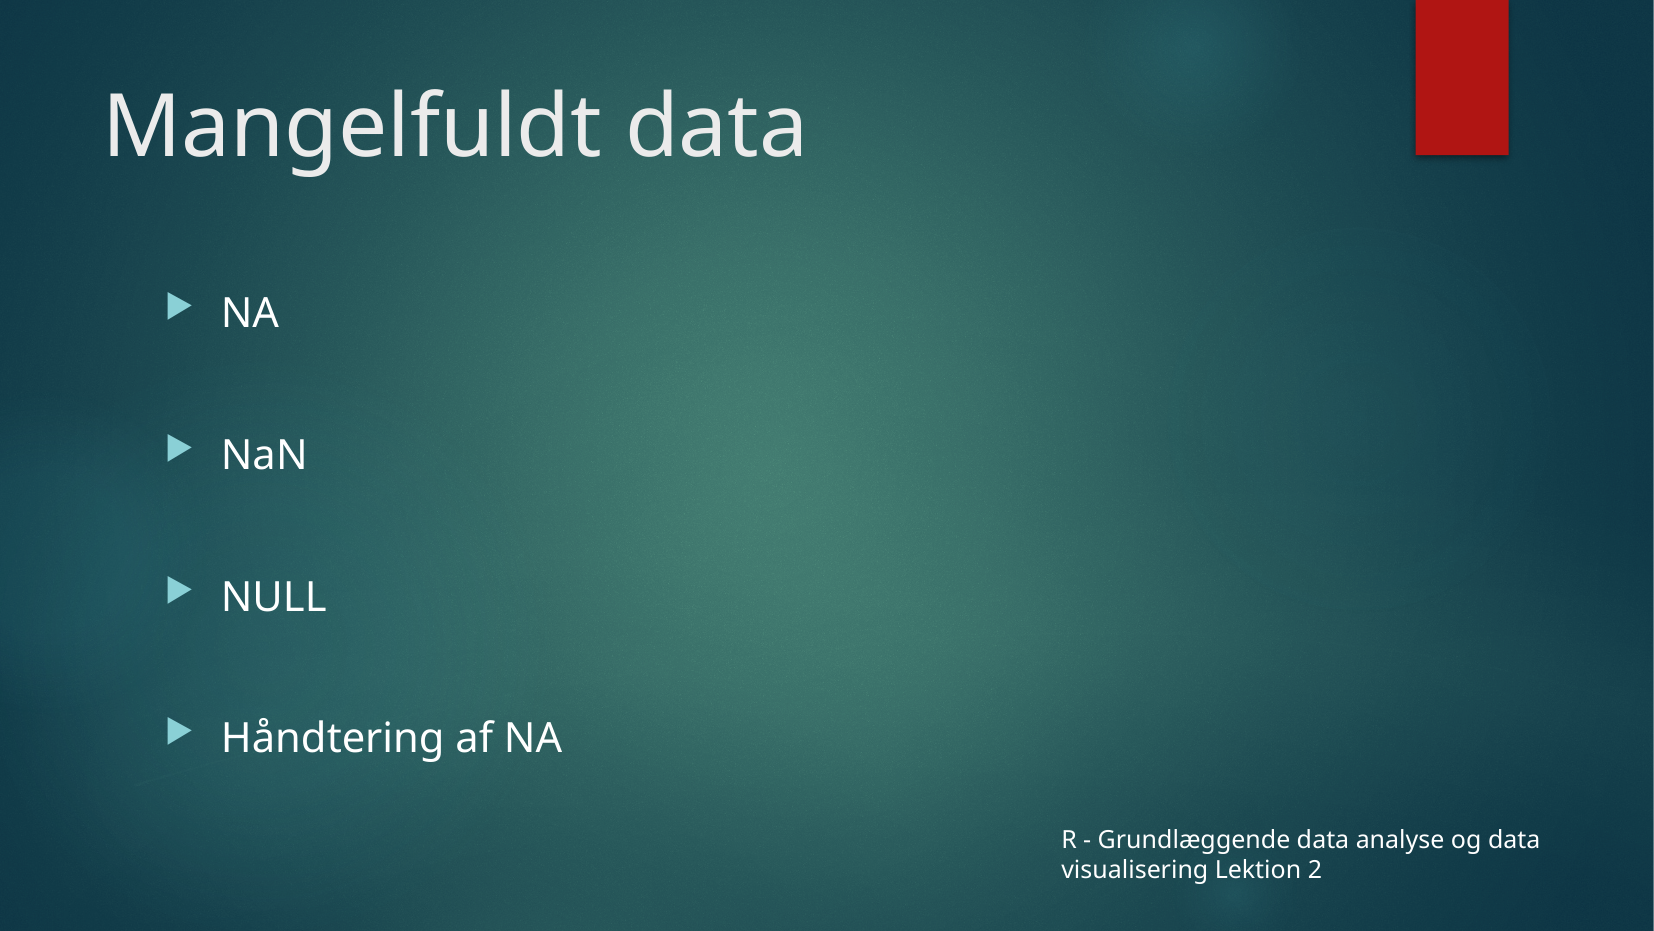

# Mangelfuldt data
NA
NaN
NULL
Håndtering af NA
R - Grundlæggende data analyse og data visualisering Lektion 2